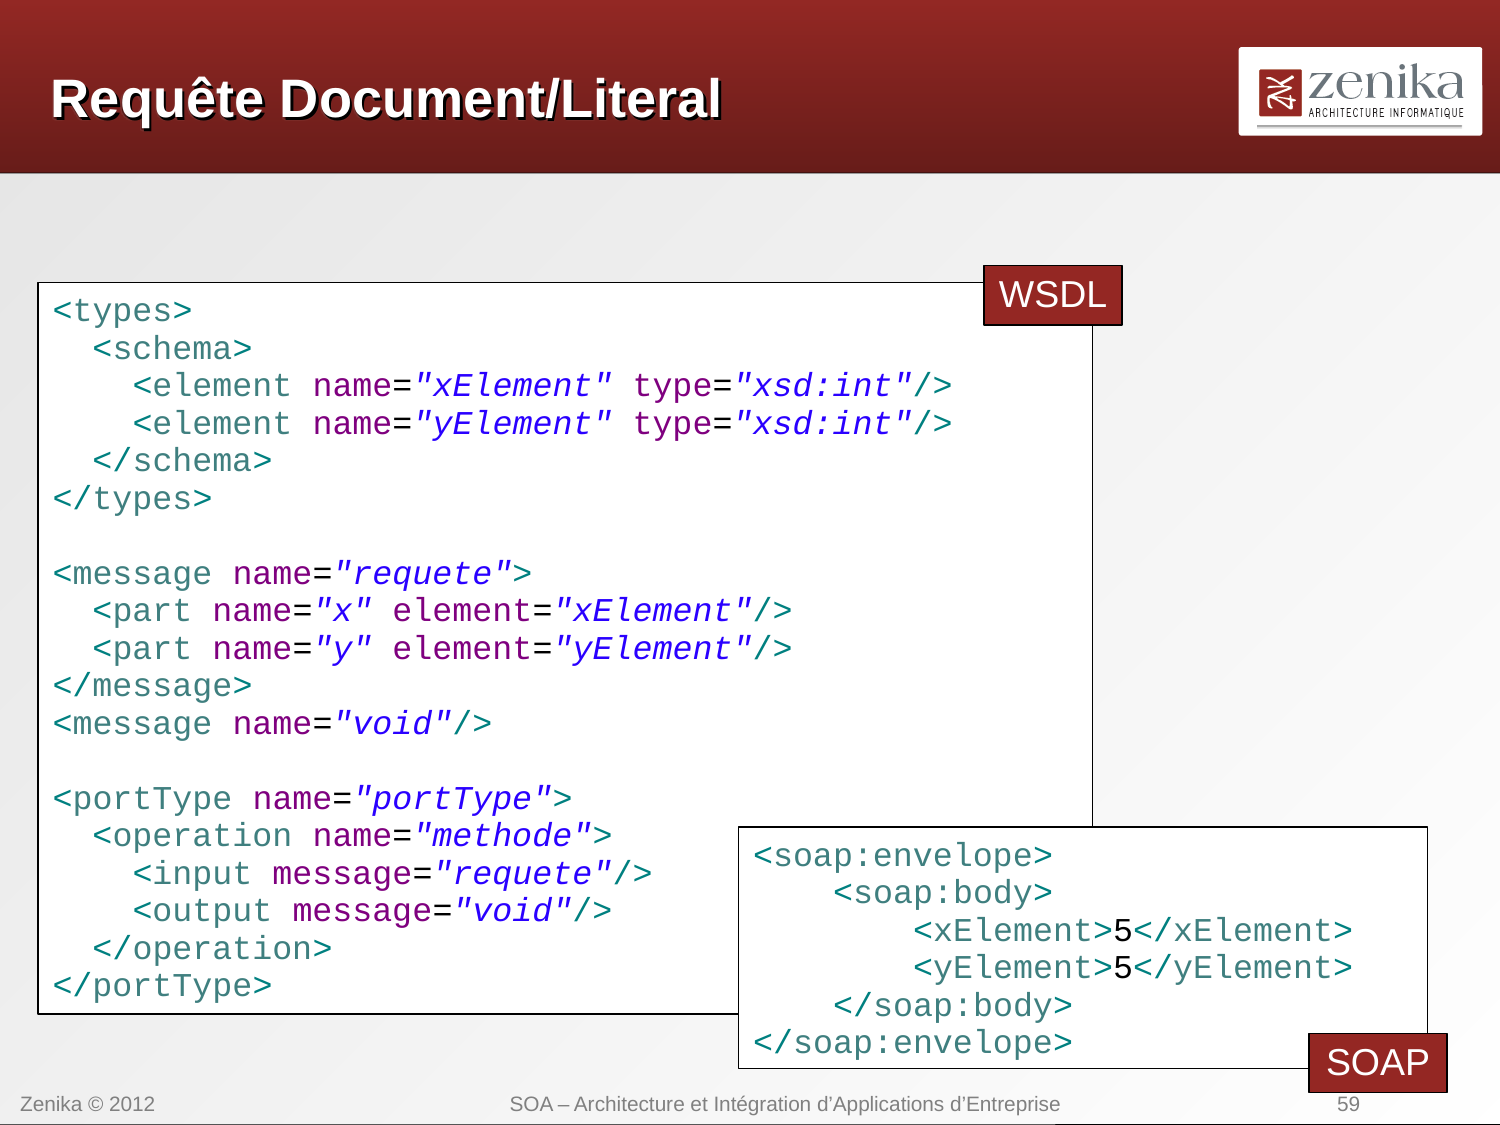

# Requête Document/Literal
WSDL
<types>
 <schema>
 <element name="xElement" type="xsd:int"/>
 <element name="yElement" type="xsd:int"/>
 </schema>
</types>
<message name="requete">
 <part name="x" element="xElement"/>
 <part name="y" element="yElement"/>
</message>
<message name="void"/>
<portType name="portType">
 <operation name="methode">
 <input message="requete"/>
 <output message="void"/>
 </operation>
</portType>
<soap:envelope>
 <soap:body>
 <xElement>5</xElement>
 <yElement>5</yElement>
 </soap:body>
</soap:envelope>
SOAP